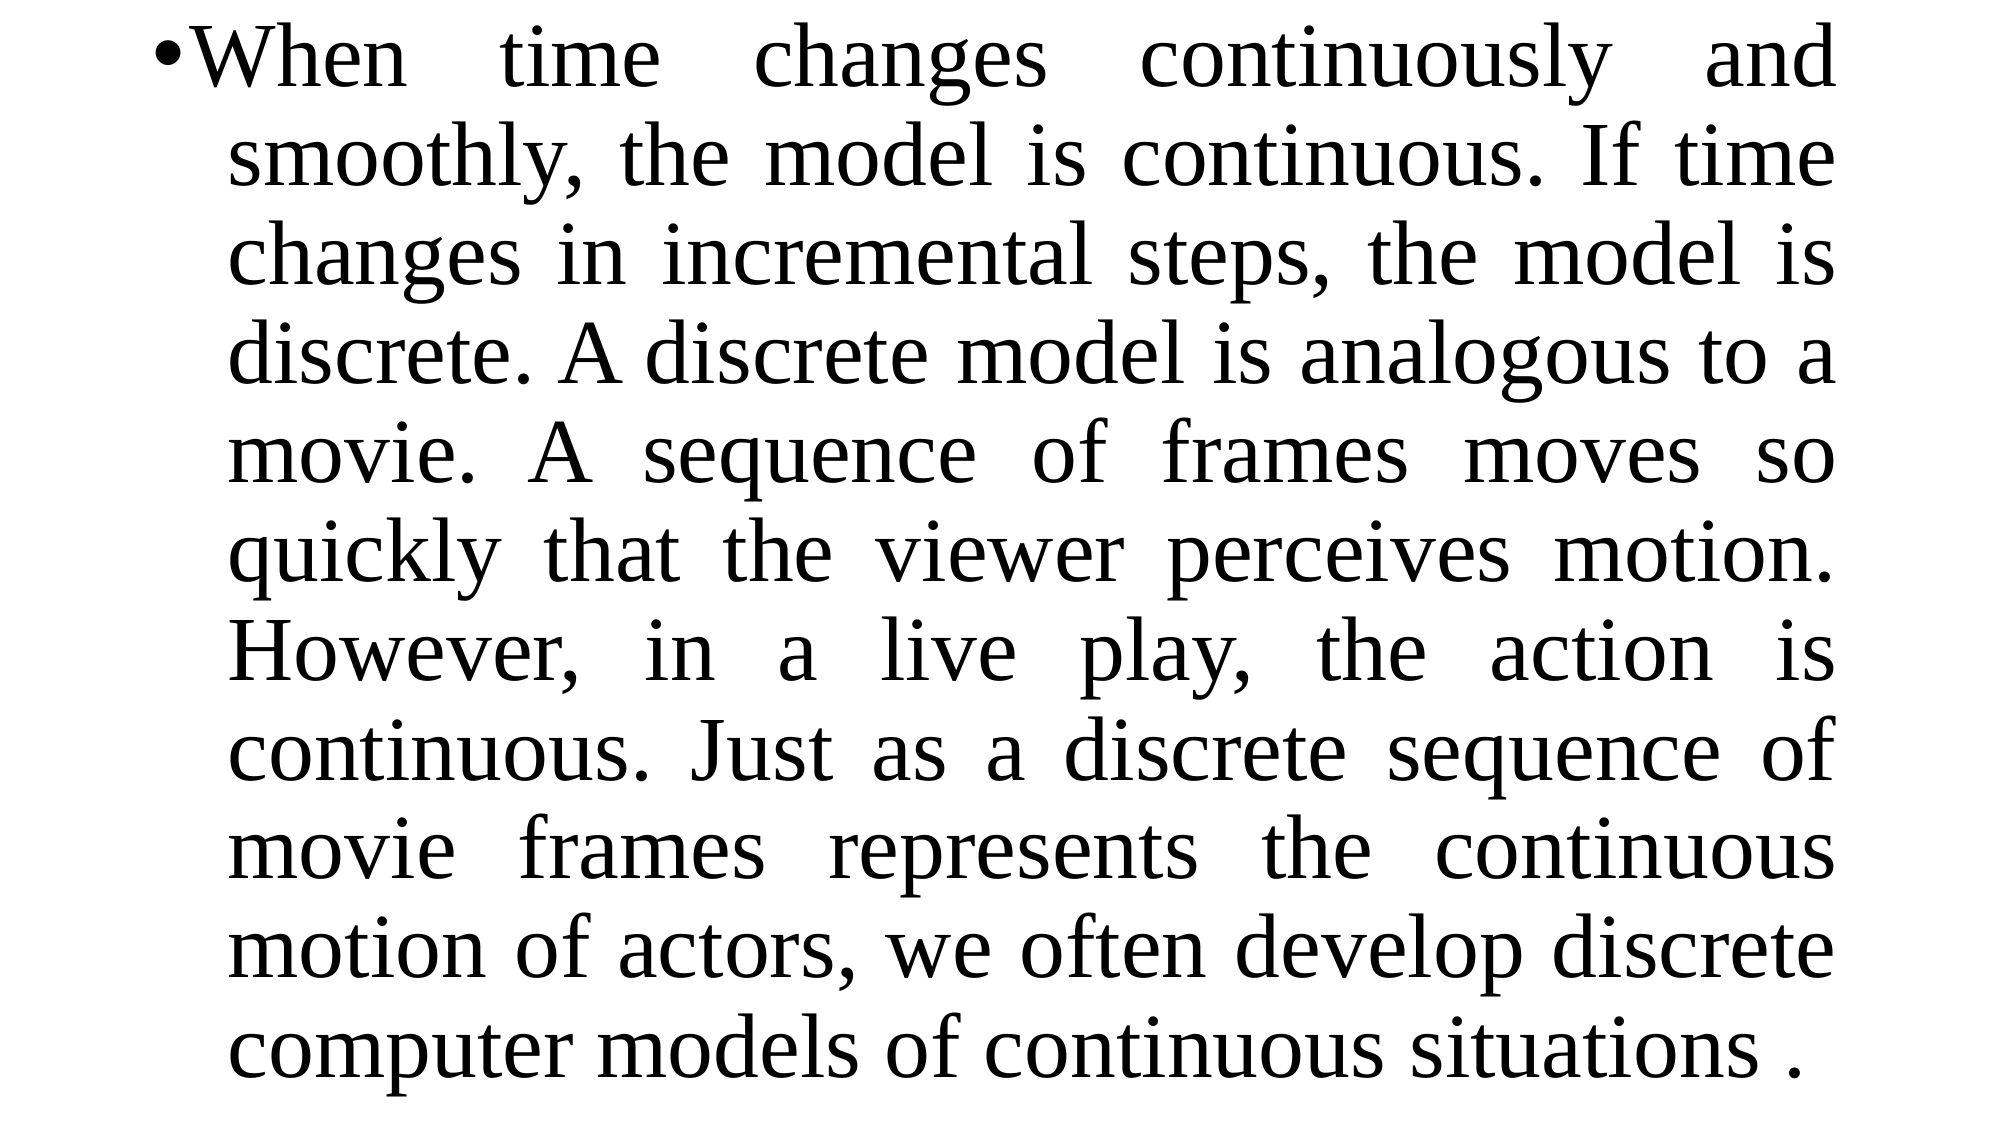

# When time changes continuously and smoothly, the model is continuous. If time changes in incremental steps, the model is discrete. A discrete model is analogous to a movie. A sequence of frames moves so quickly that the viewer perceives motion. However, in a live play, the action is continuous. Just as a discrete sequence of movie frames represents the continuous motion of actors, we often develop discrete computer models of continuous situations .